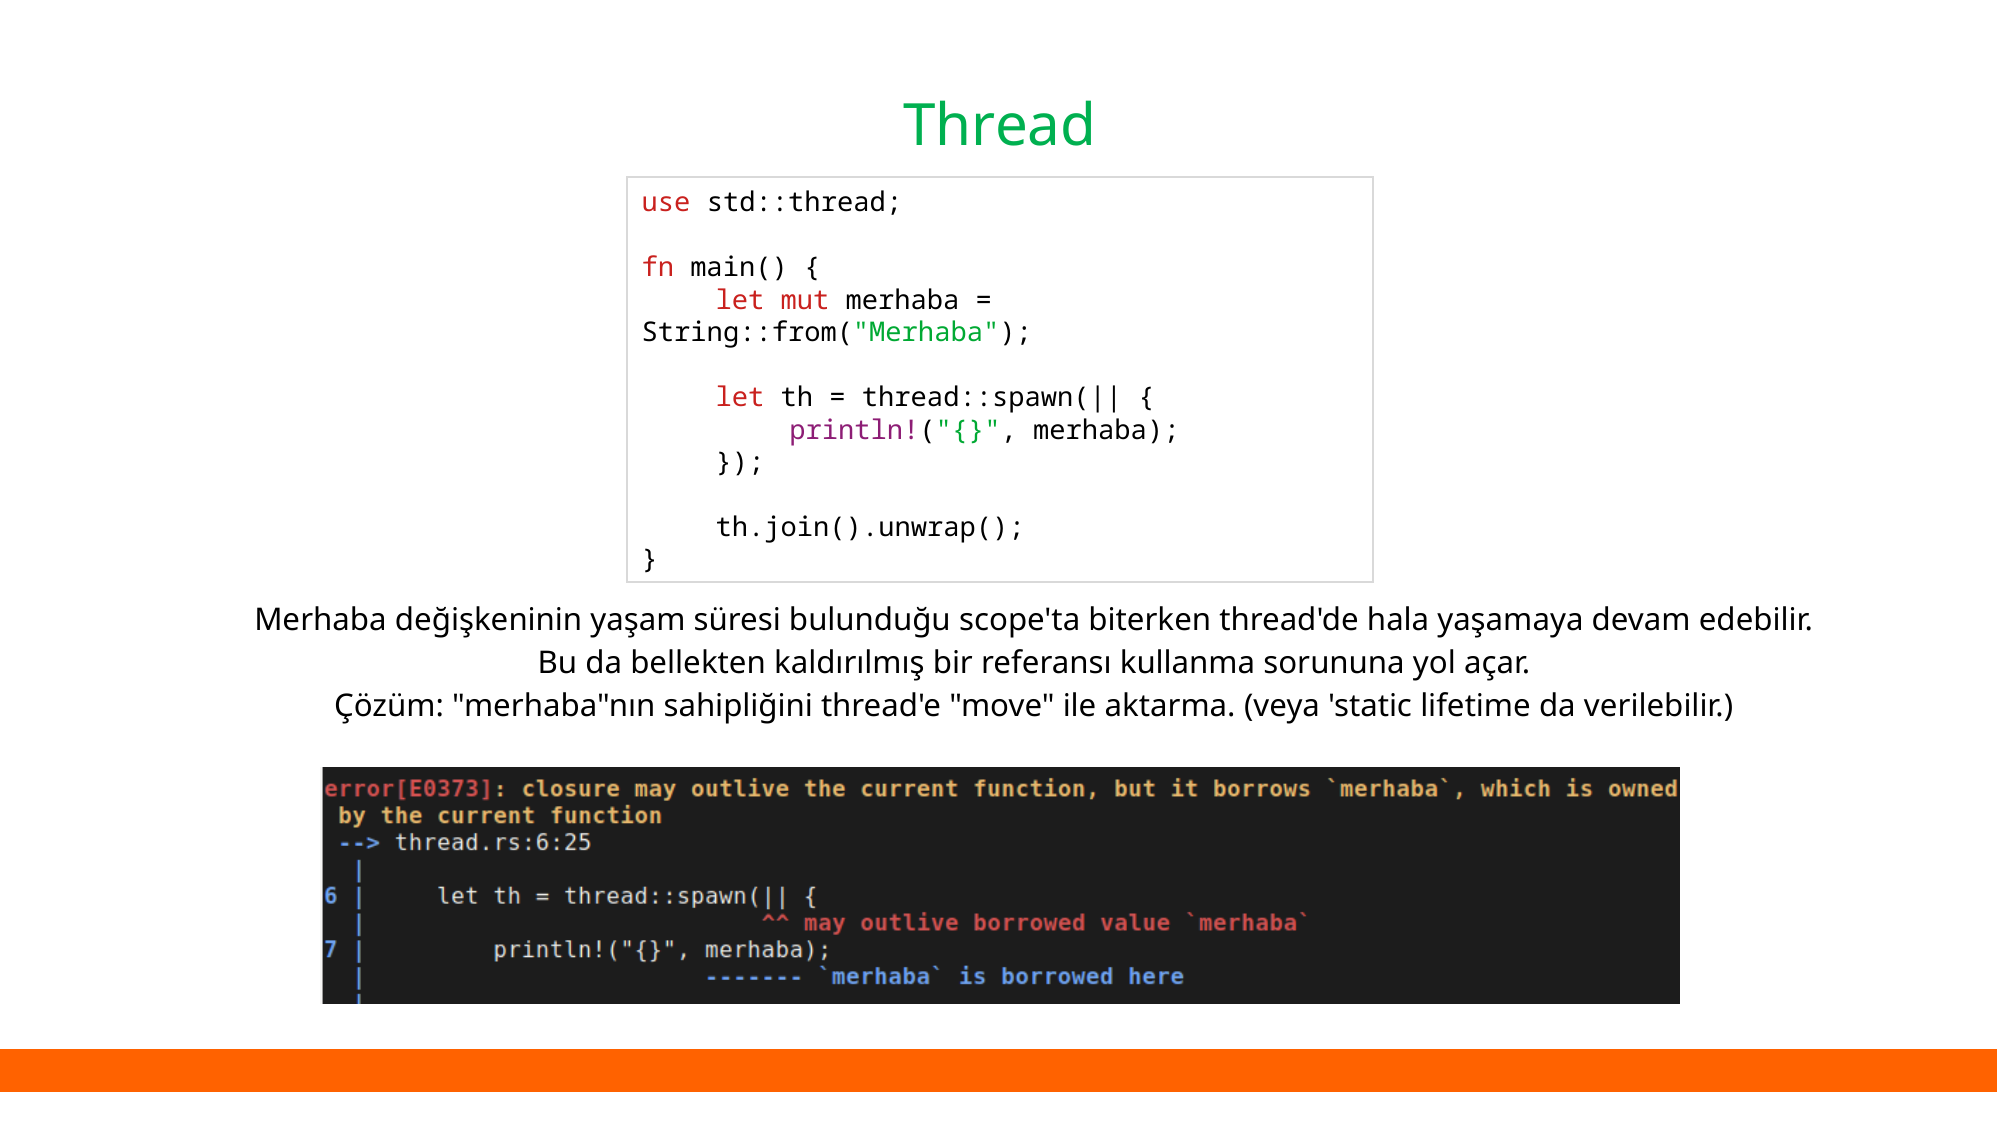

# Thread
use std::thread;
fn main() {
	let mut merhaba = String::from("Merhaba");
	let th = thread::spawn(|| {
		println!("{}", merhaba);
	});
	th.join().unwrap();
}
Merhaba değişkeninin yaşam süresi bulunduğu scope'ta biterken thread'de hala yaşamaya devam edebilir.
Bu da bellekten kaldırılmış bir referansı kullanma sorununa yol açar.
Çözüm: "merhaba"nın sahipliğini thread'e "move" ile aktarma. (veya 'static lifetime da verilebilir.)